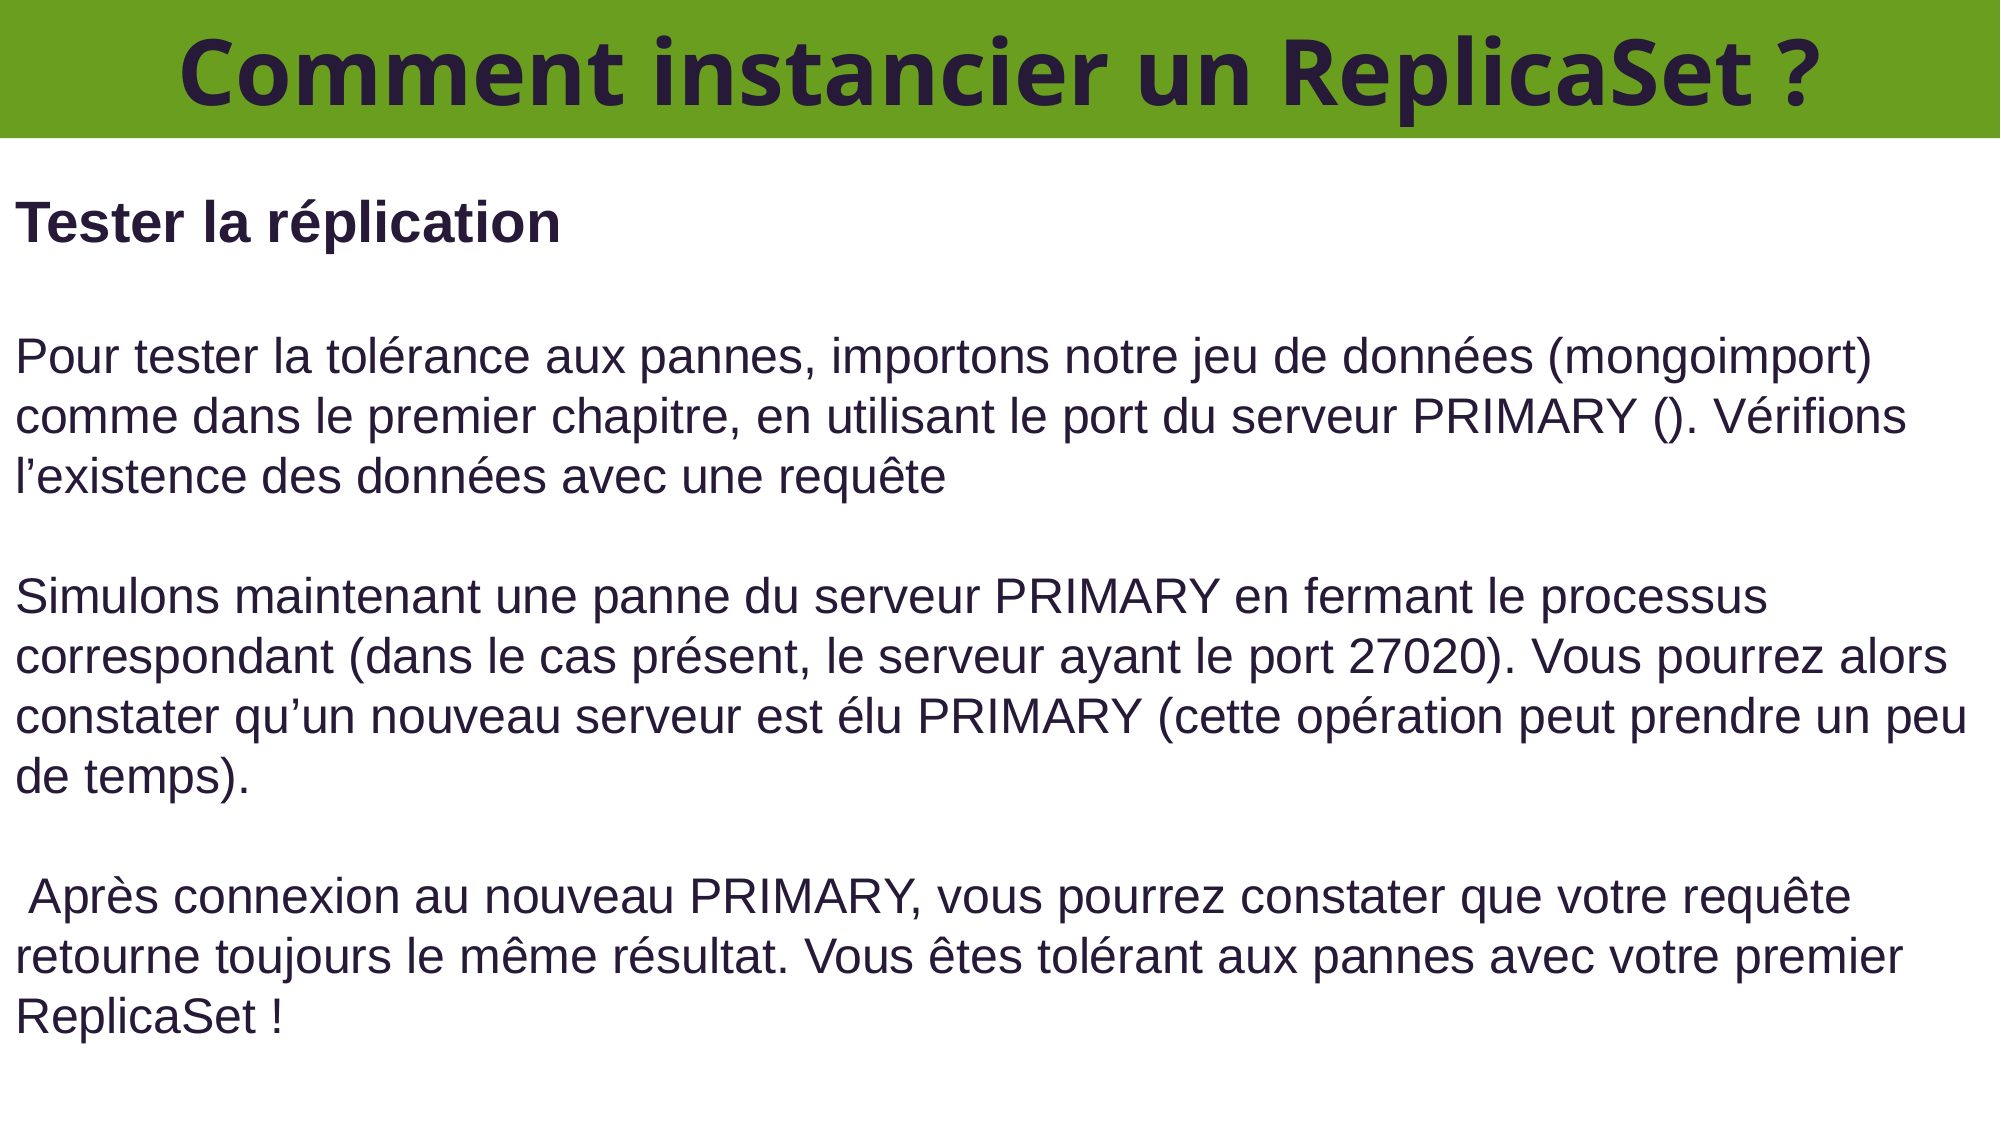

Comment instancier un ReplicaSet ?
Tester la réplication
Pour tester la tolérance aux pannes, importons notre jeu de données (mongoimport) comme dans le premier chapitre, en utilisant le port du serveur PRIMARY (). Vérifions l’existence des données avec une requête
Simulons maintenant une panne du serveur PRIMARY en fermant le processus correspondant (dans le cas présent, le serveur ayant le port 27020). Vous pourrez alors constater qu’un nouveau serveur est élu PRIMARY (cette opération peut prendre un peu de temps).
 Après connexion au nouveau PRIMARY, vous pourrez constater que votre requête retourne toujours le même résultat. Vous êtes tolérant aux pannes avec votre premier ReplicaSet !